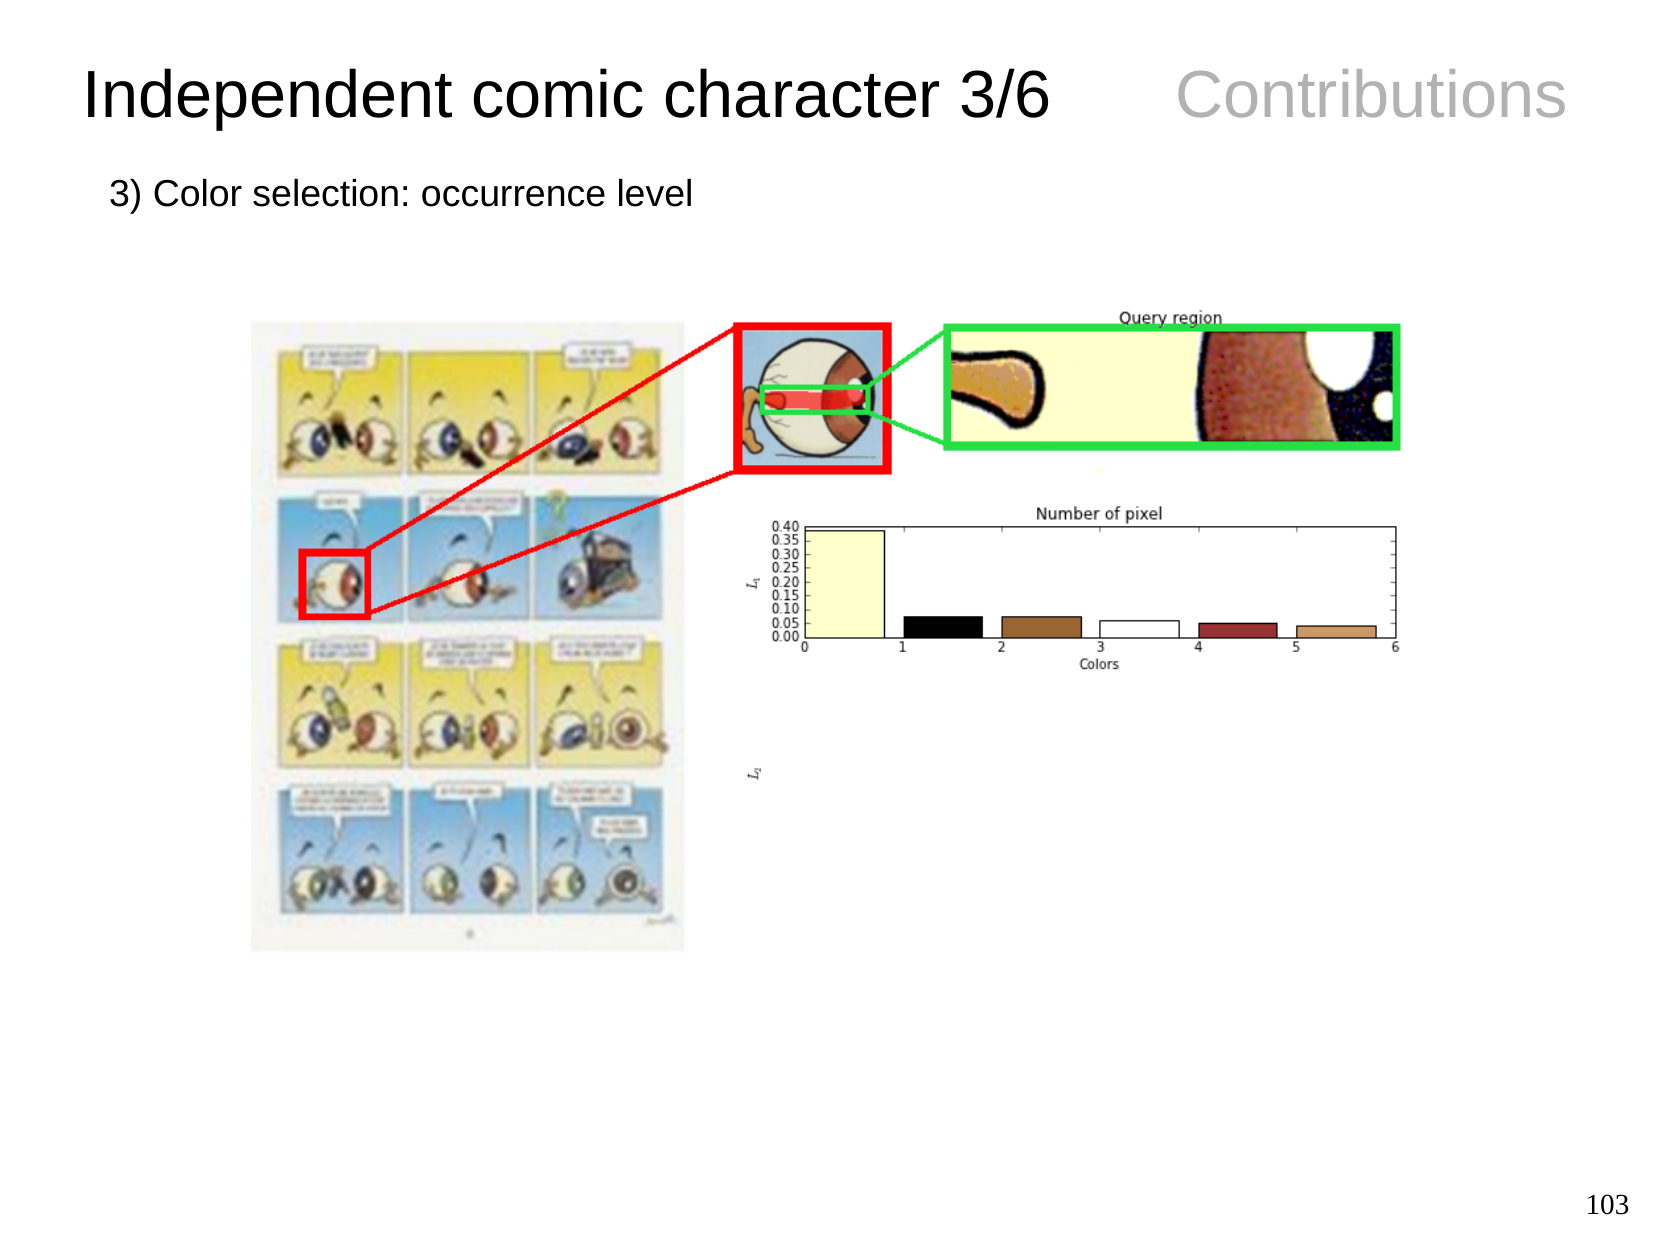

# Independent comic character 3/6
3) Color selection: occurrence level
103